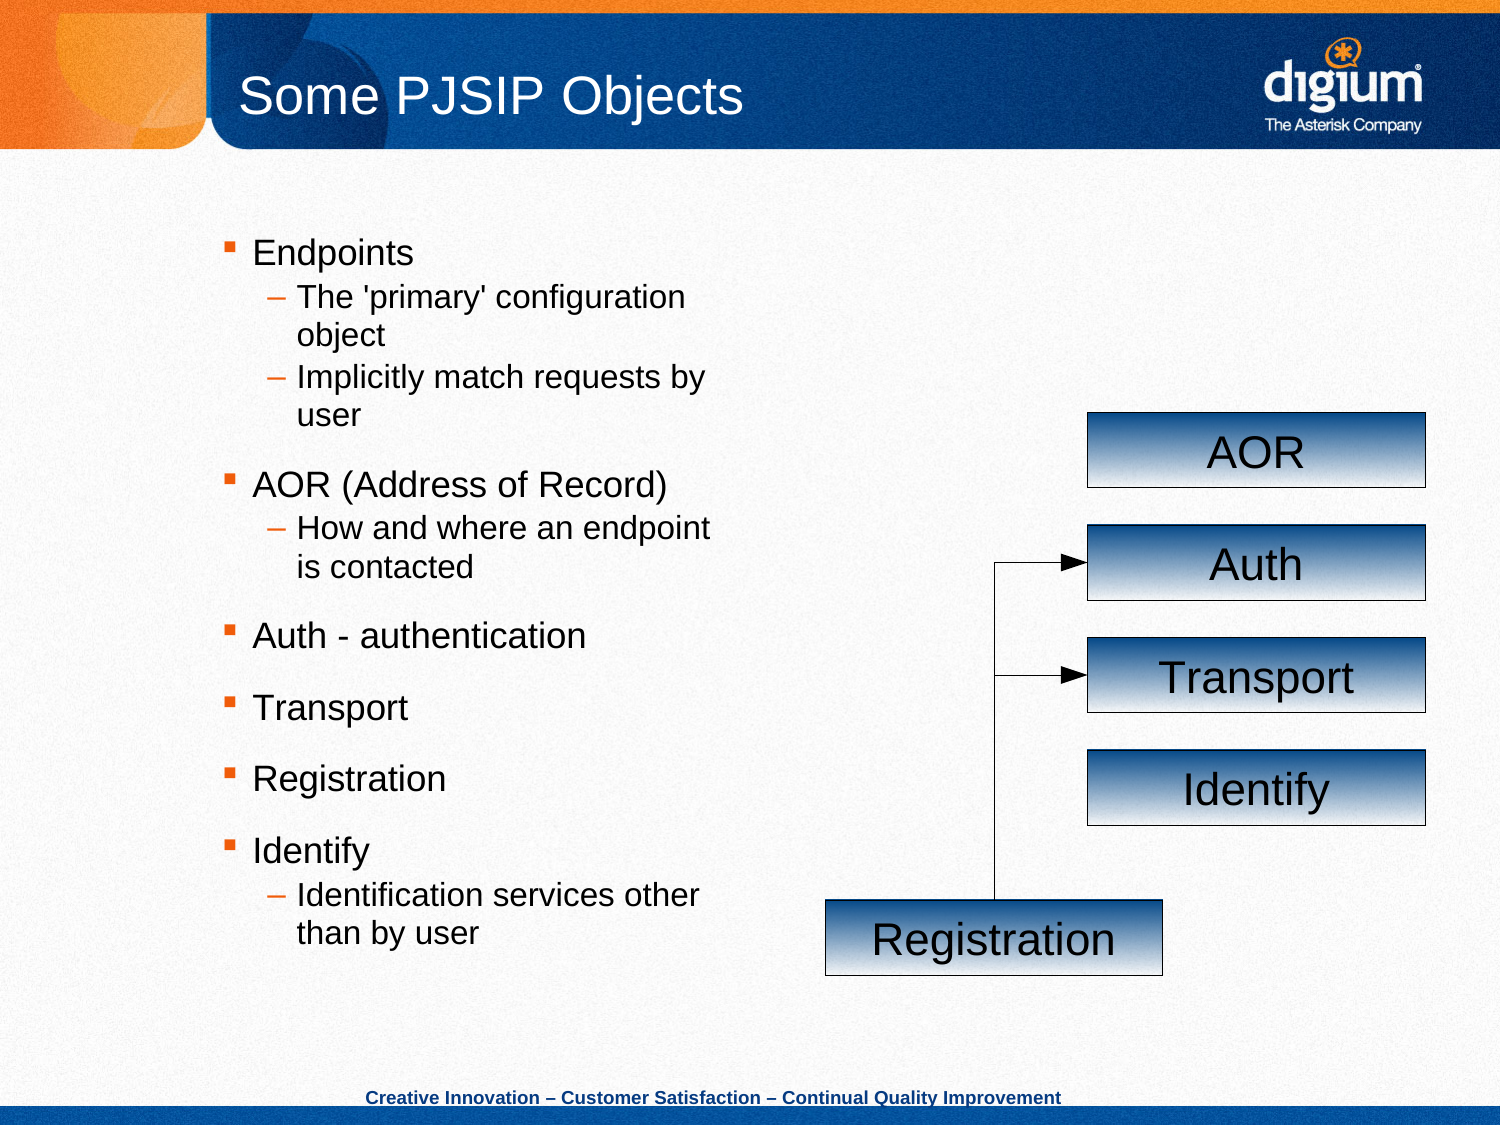

# Some PJSIP Objects
Endpoints
The 'primary' configuration object
Implicitly match requests by user
AOR (Address of Record)
How and where an endpoint is contacted
Auth - authentication
Transport
Registration
Identify
Identification services other than by user
AOR
Auth
Transport
Identify
Registration